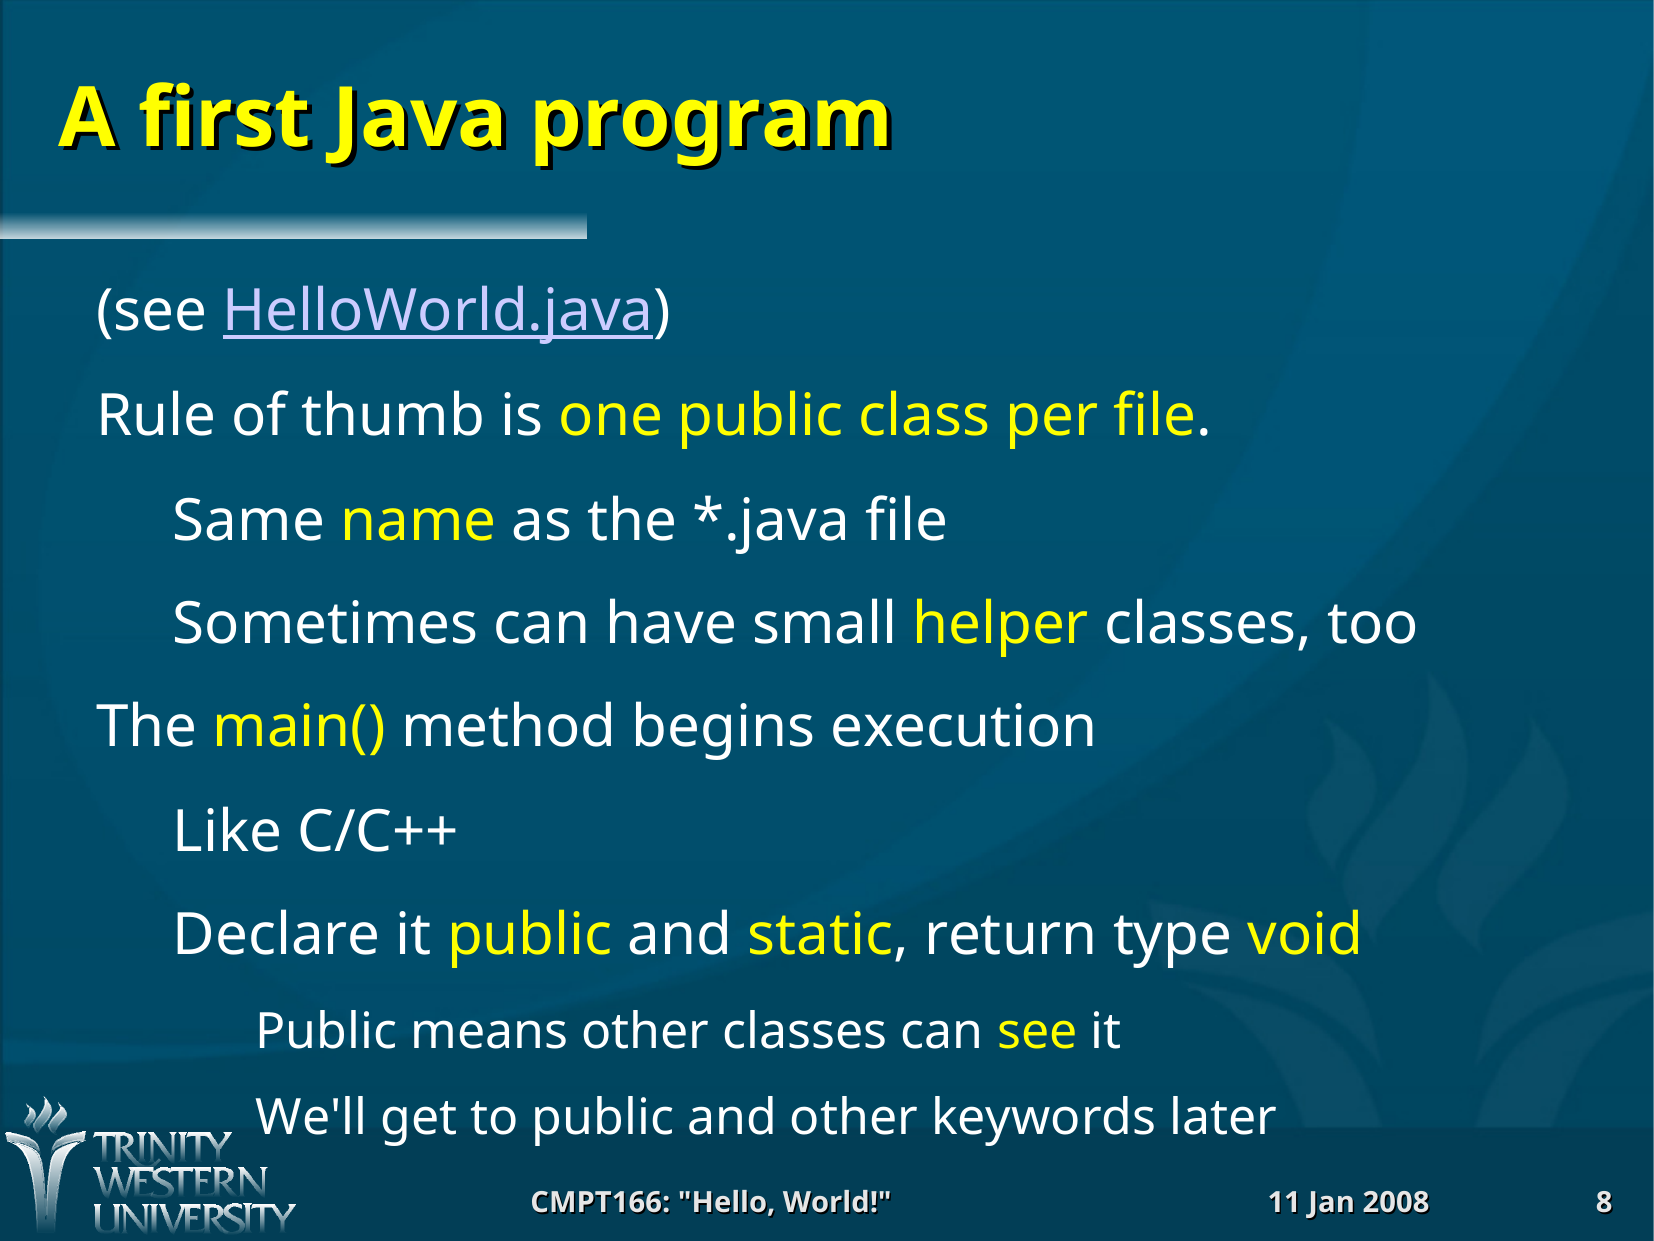

# A first Java program
(see HelloWorld.java)
Rule of thumb is one public class per file.
Same name as the *.java file
Sometimes can have small helper classes, too
The main() method begins execution
Like C/C++
Declare it public and static, return type void
Public means other classes can see it
We'll get to public and other keywords later
CMPT166: "Hello, World!"
11 Jan 2008
8